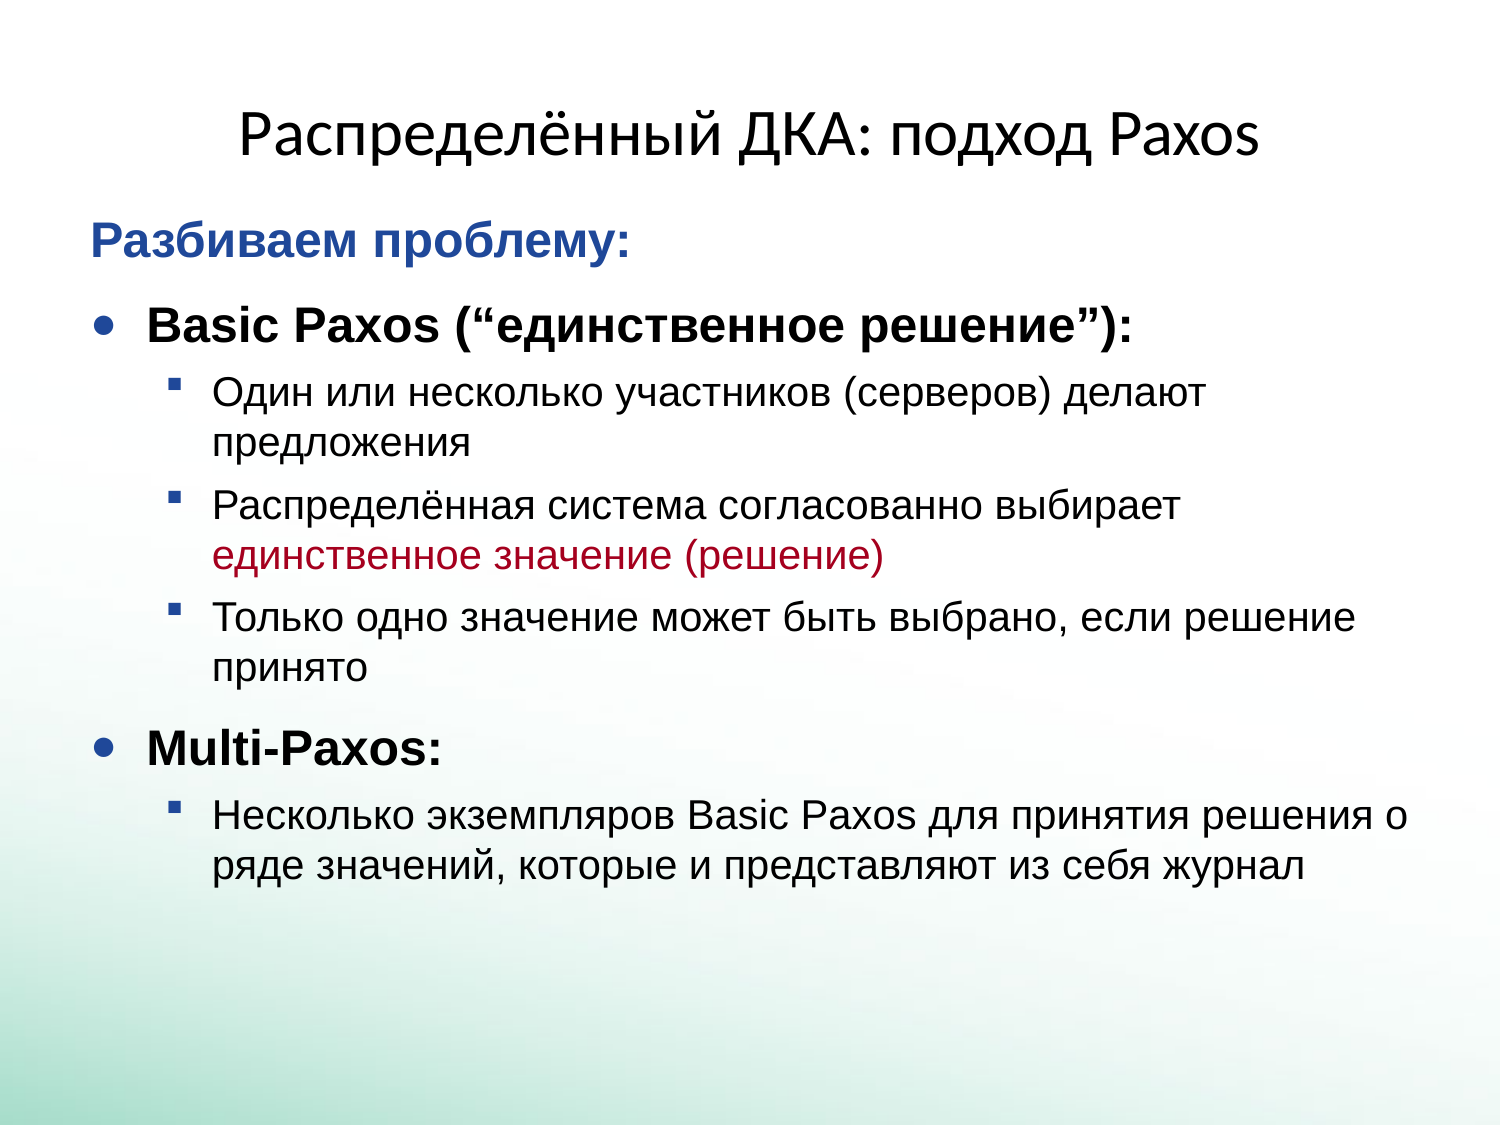

# Распределённый ДКА: подход Paxos
Разбиваем проблему:
Basic Paxos (“единственное решение”):
Один или несколько участников (серверов) делают предложения
Распределённая система согласованно выбирает единственное значение (решение)
Только одно значение может быть выбрано, если решение принято
Multi-Paxos:
Несколько экземпляров Basic Paxos для принятия решения о ряде значений, которые и представляют из себя журнал